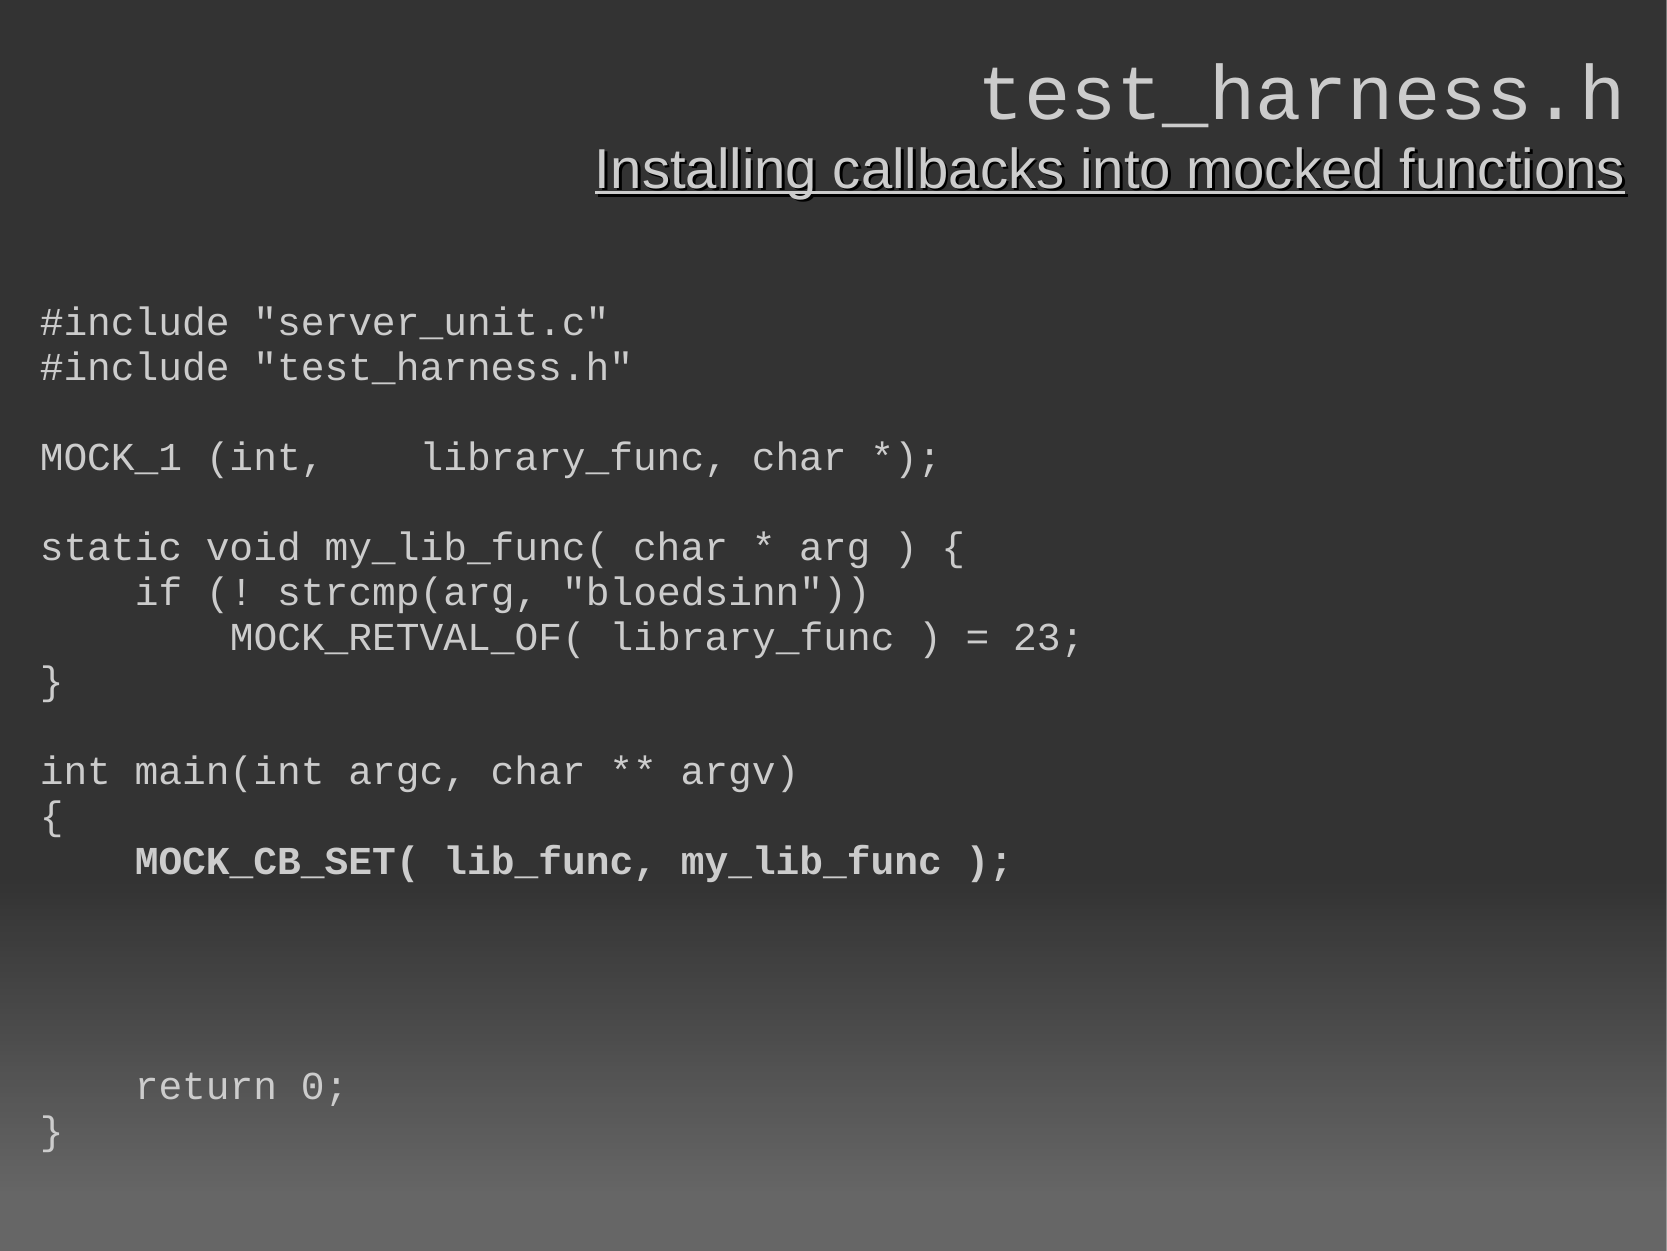

# test_harness.h Installing callbacks into mocked functions
#include "server_unit.c"
#include "test_harness.h"
MOCK_1 (int,    library_func, char *);
static void my_lib_func( char * arg ) {
    if (! strcmp(arg, "bloedsinn"))
        MOCK_RETVAL_OF( library_func ) = 23;
}
int main(int argc, char ** argv)
{
    MOCK_CB_SET( lib_func, my_lib_func );
    return 0;
}